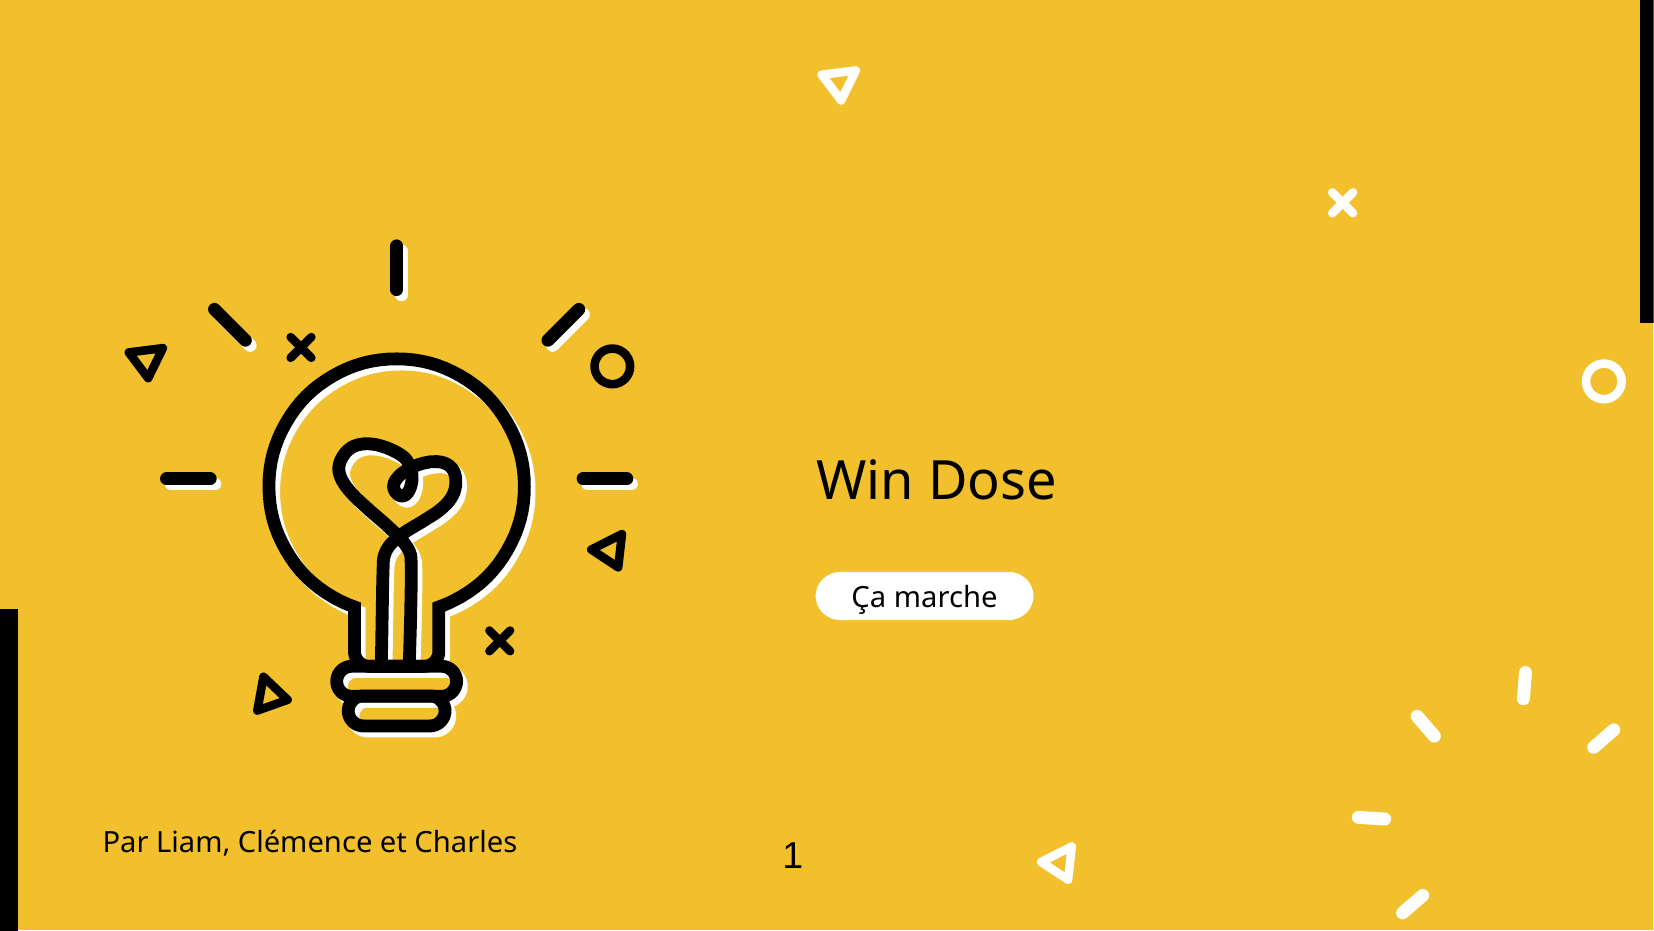

# Win Dose
Ça marche
Par Liam, Clémence et Charles